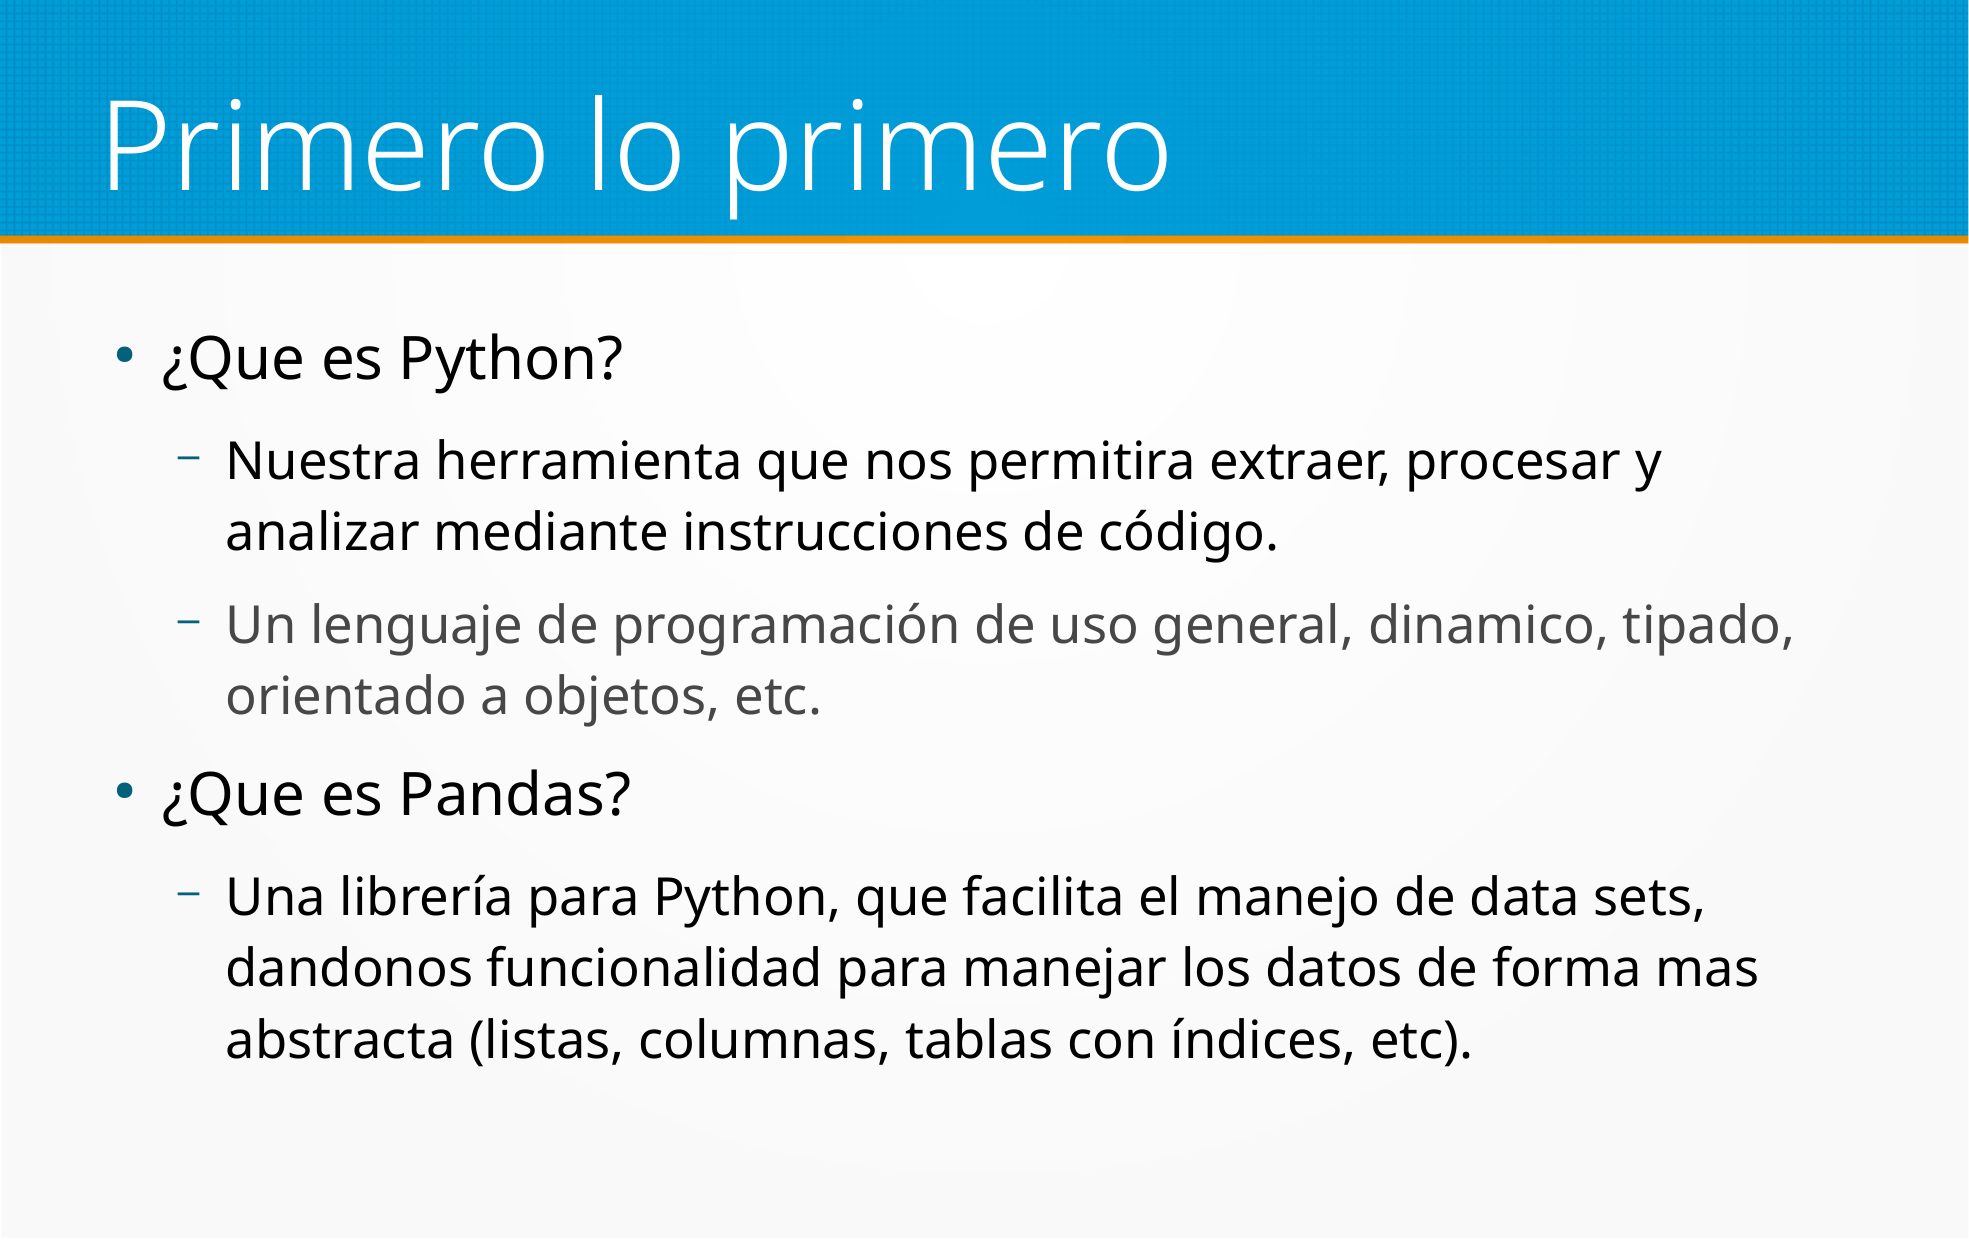

# Primero lo primero
¿Que es Python?
Nuestra herramienta que nos permitira extraer, procesar y analizar mediante instrucciones de código.
Un lenguaje de programación de uso general, dinamico, tipado, orientado a objetos, etc.
¿Que es Pandas?
Una librería para Python, que facilita el manejo de data sets, dandonos funcionalidad para manejar los datos de forma mas abstracta (listas, columnas, tablas con índices, etc).